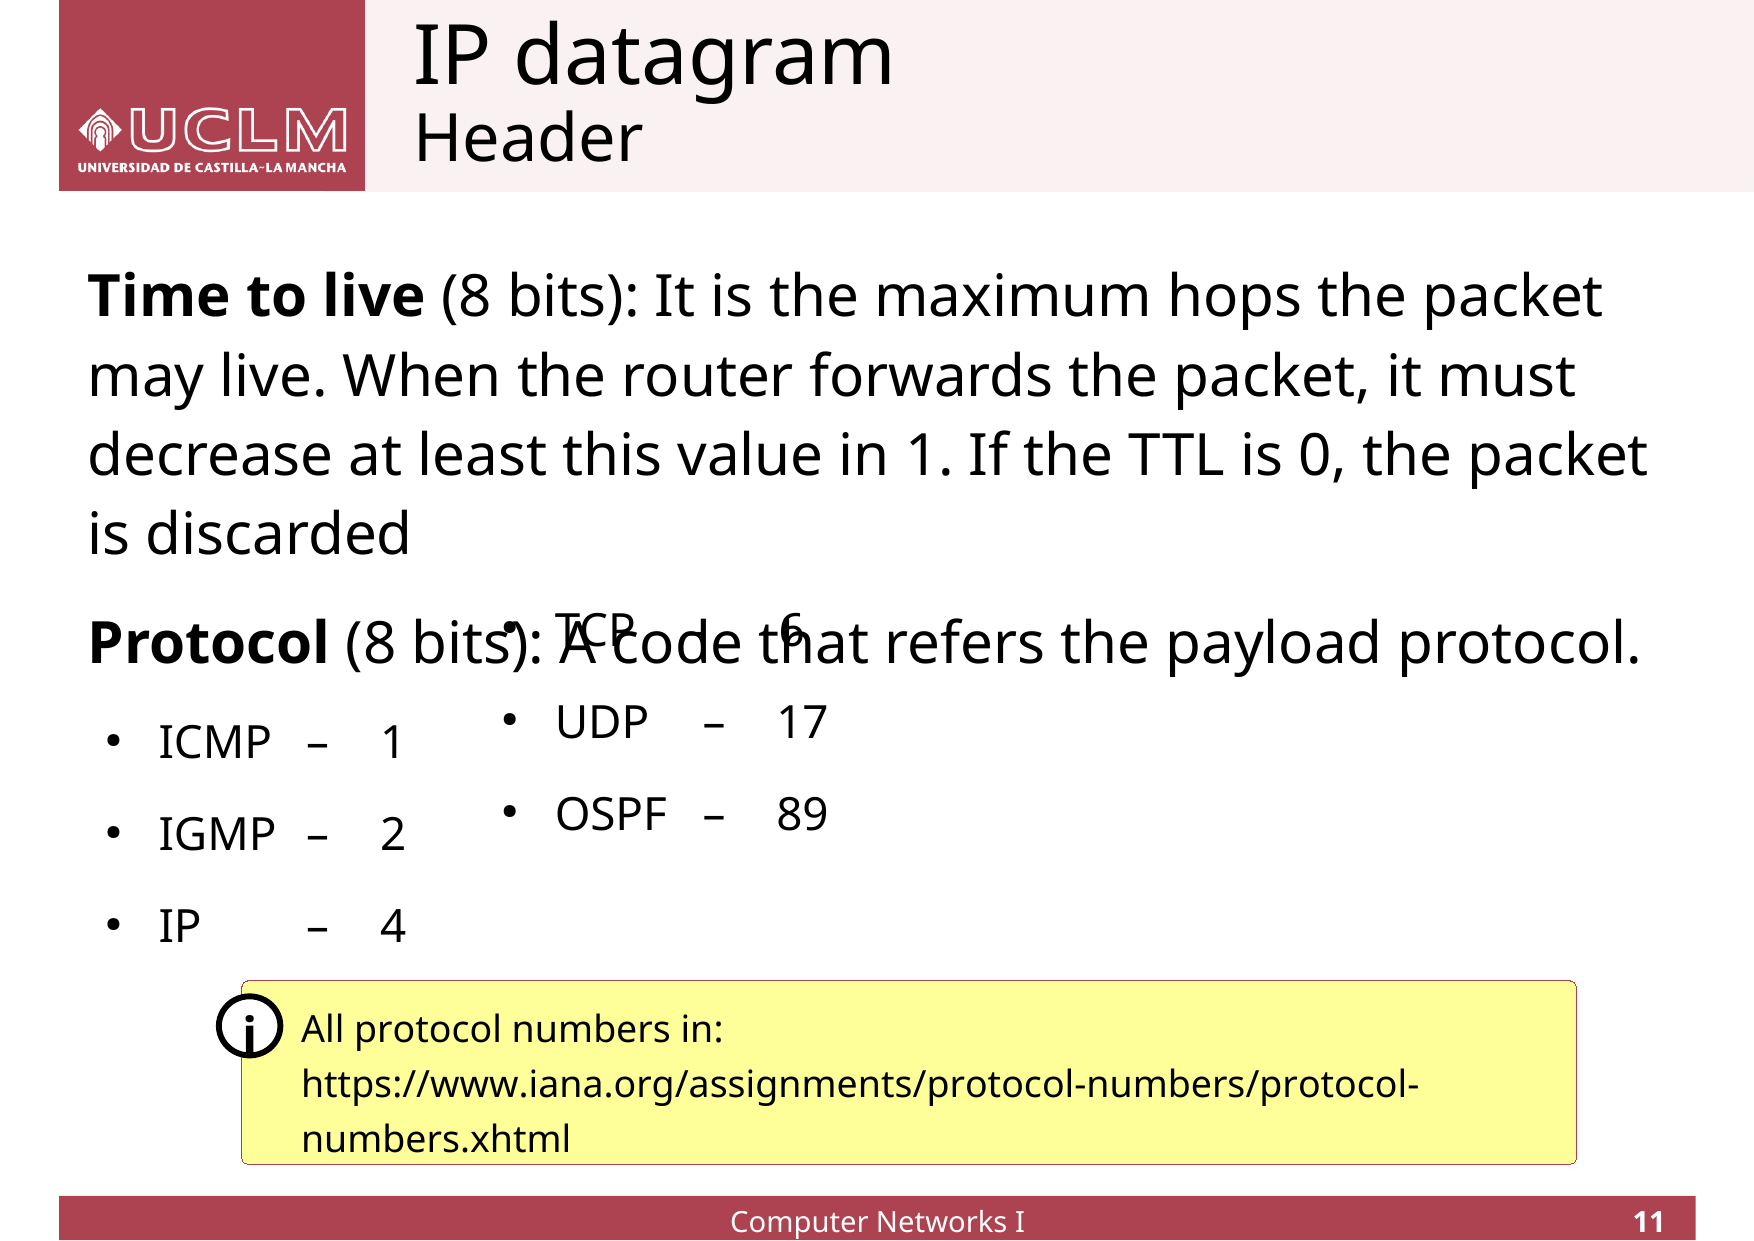

IP datagram
Header
# Time to live (8 bits): It is the maximum hops the packet may live. When the router forwards the packet, it must decrease at least this value in 1. If the TTL is 0, the packet is discarded
Protocol (8 bits): A code that refers the payload protocol.
ICMP 	– 	1
IGMP 	– 	2
IP 	– 	4
TCP – 6
UDP 	– 	17
OSPF	– 	89
All protocol numbers in:
https://www.iana.org/assignments/protocol-numbers/protocol-numbers.xhtml
i
Computer Networks I
11